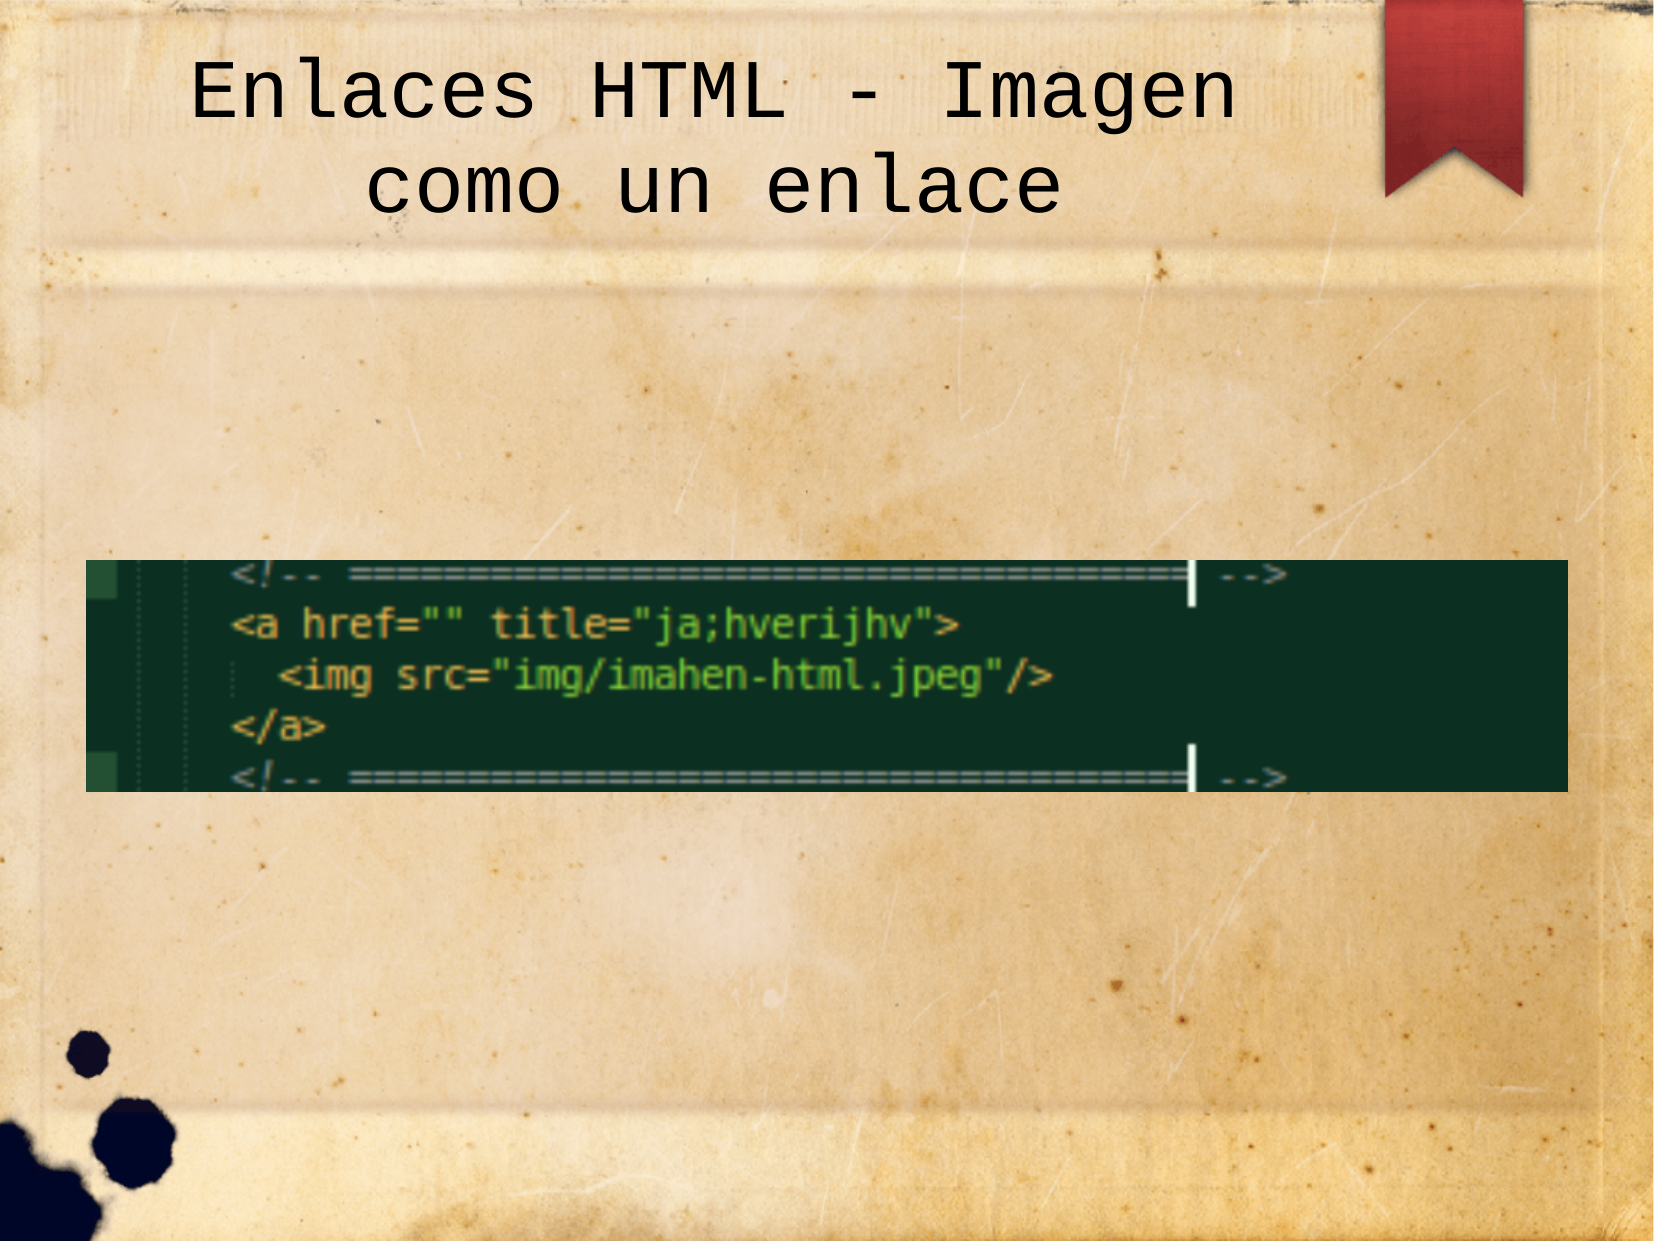

# Enlaces HTML - Imagen como un enlace